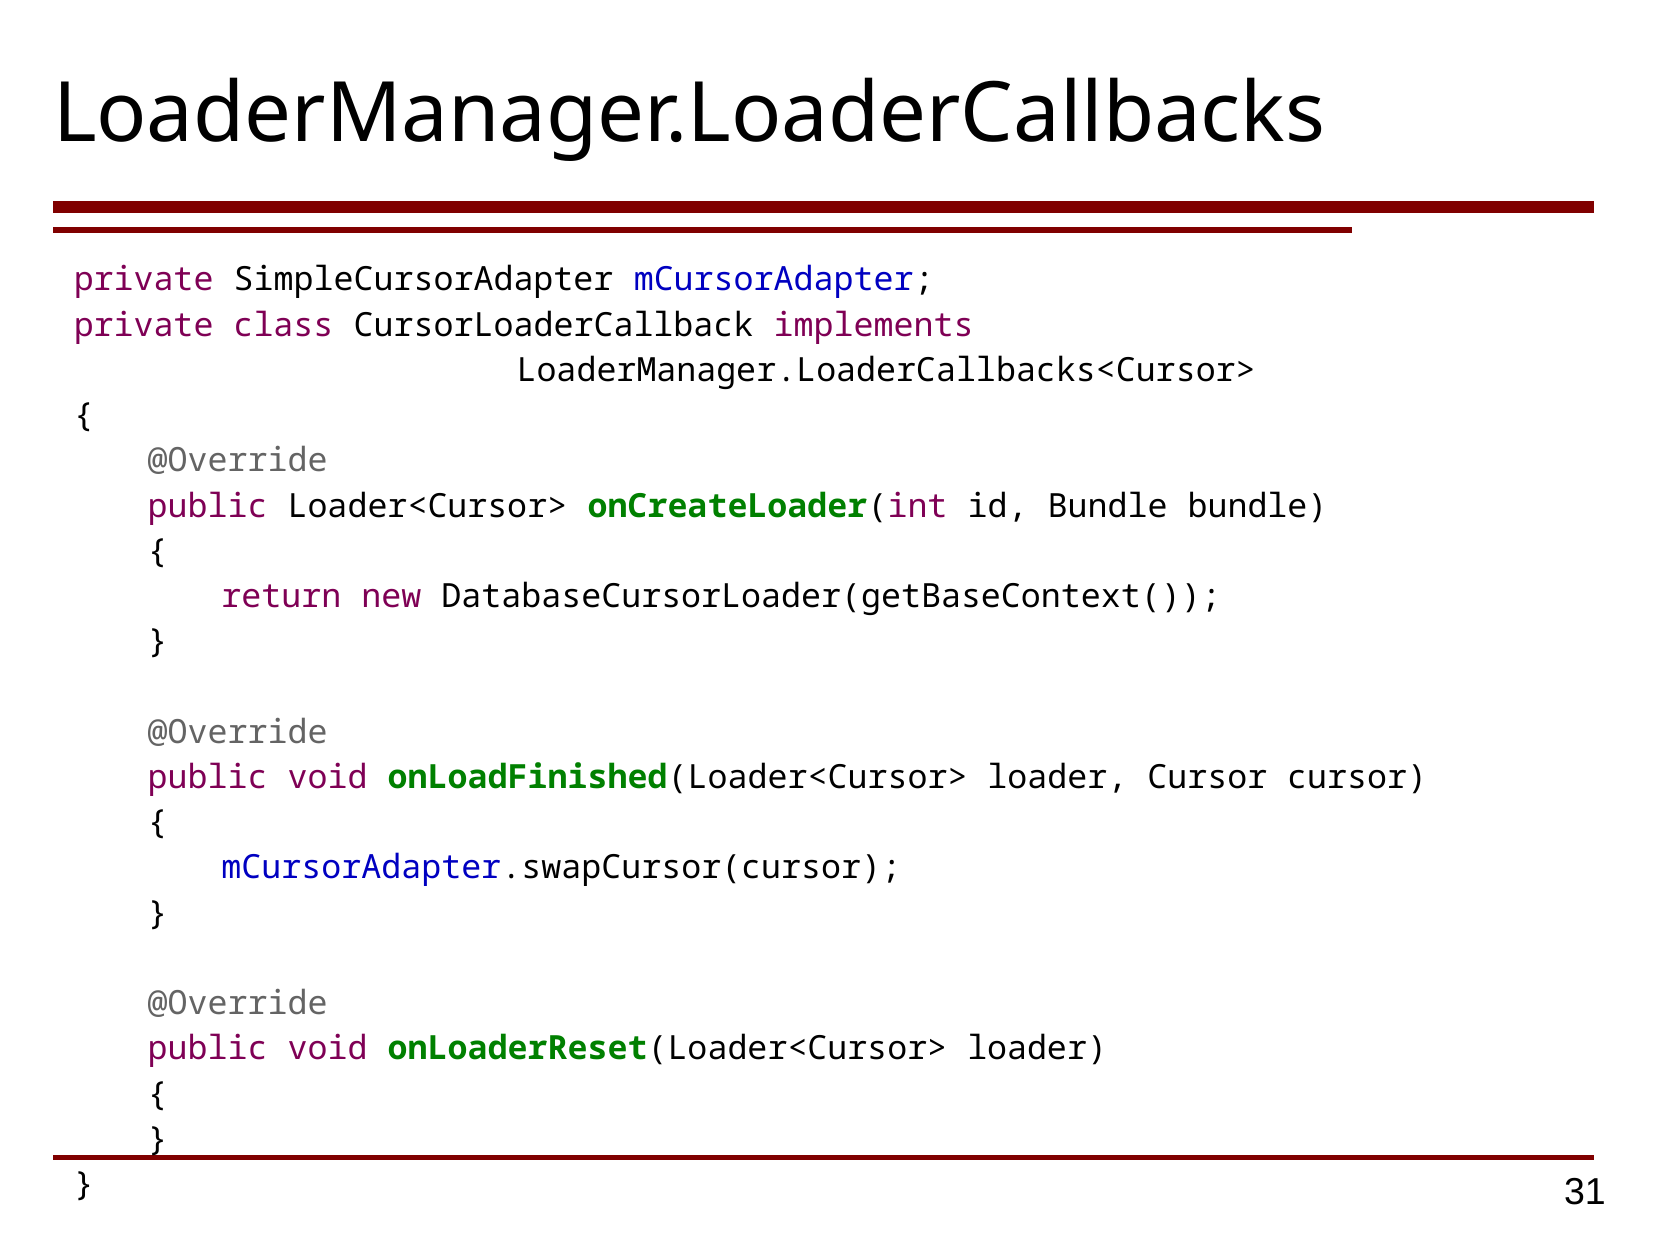

# LoaderManager.LoaderCallbacks
private SimpleCursorAdapter mCursorAdapter;
private class CursorLoaderCallback implements
						LoaderManager.LoaderCallbacks<Cursor>
{
	@Override
	public Loader<Cursor> onCreateLoader(int id, Bundle bundle)
	{
		return new DatabaseCursorLoader(getBaseContext());
	}
	@Override
	public void onLoadFinished(Loader<Cursor> loader, Cursor cursor)
	{
		mCursorAdapter.swapCursor(cursor);
	}
	@Override
	public void onLoaderReset(Loader<Cursor> loader)
	{
	}
}